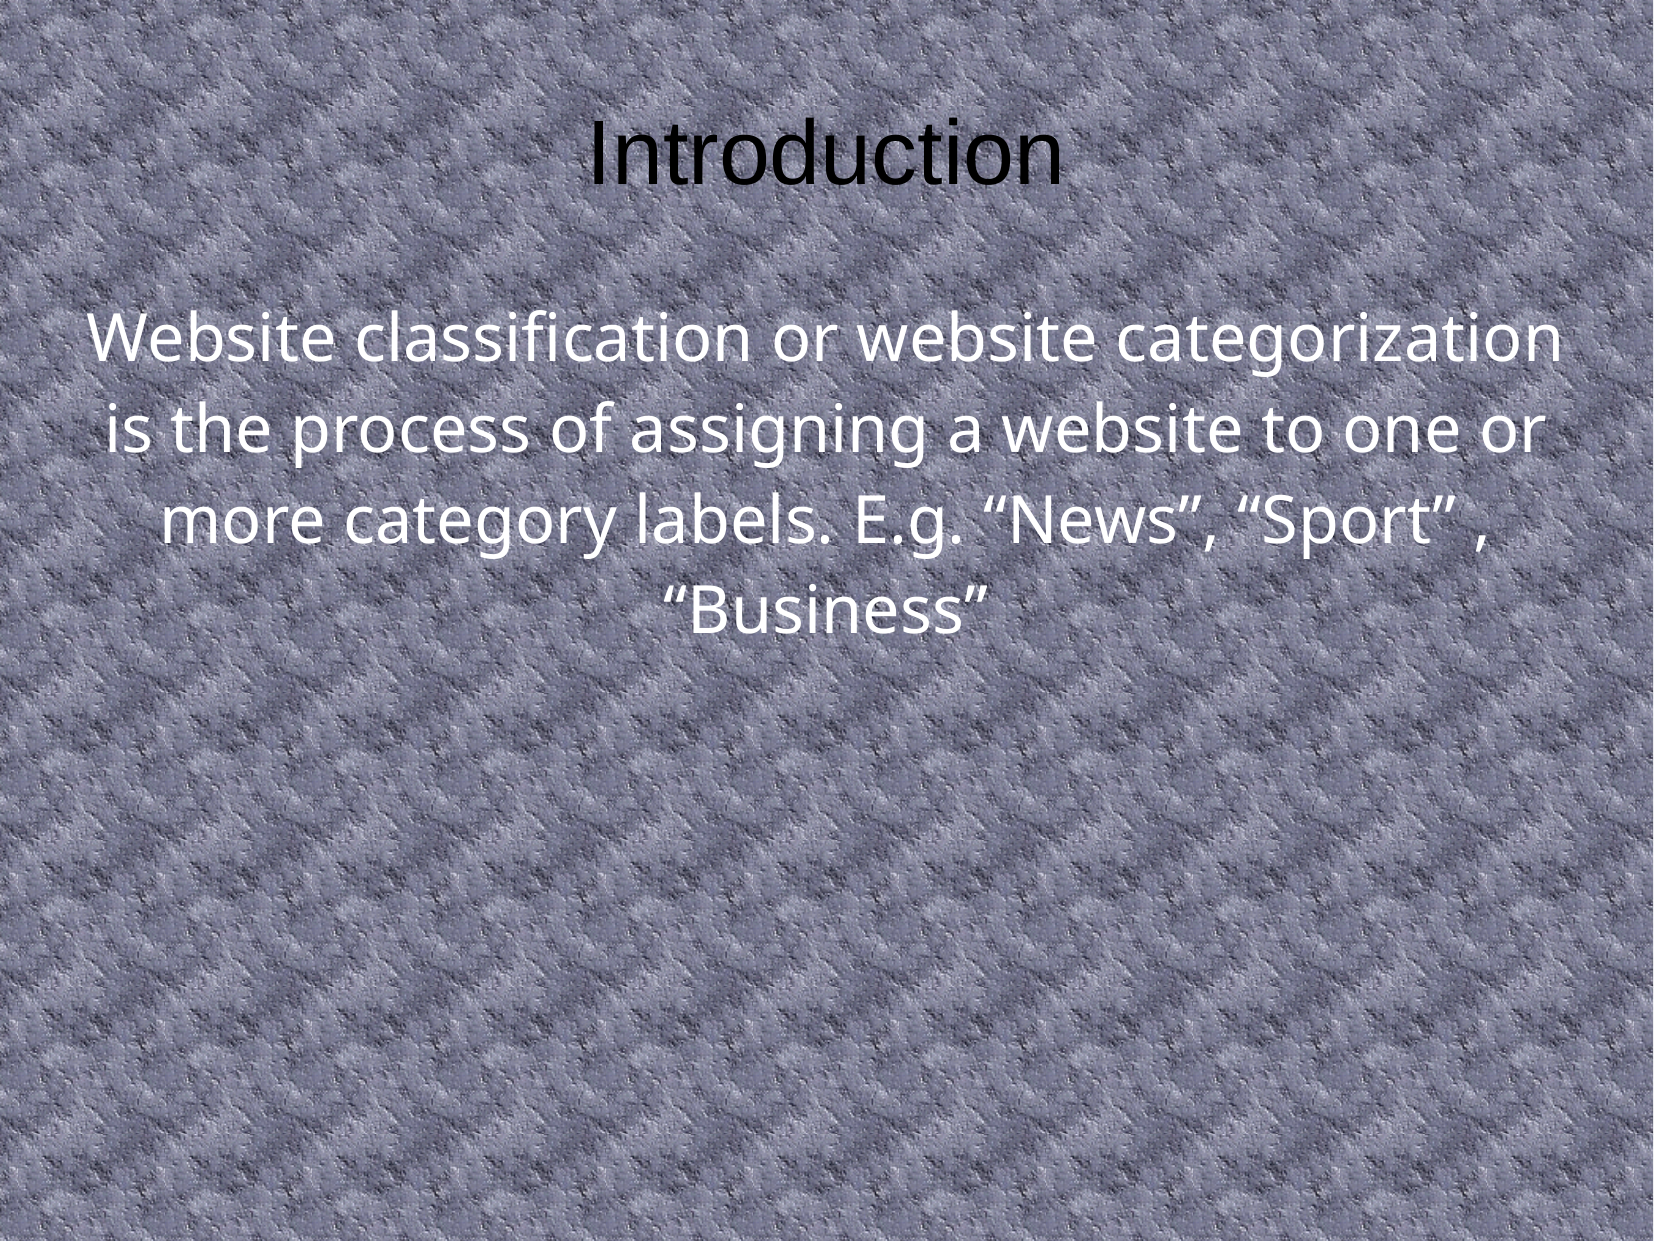

# Introduction
Website classification or website categorization is the process of assigning a website to one or more category labels. E.g. “News”, “Sport” , “Business”